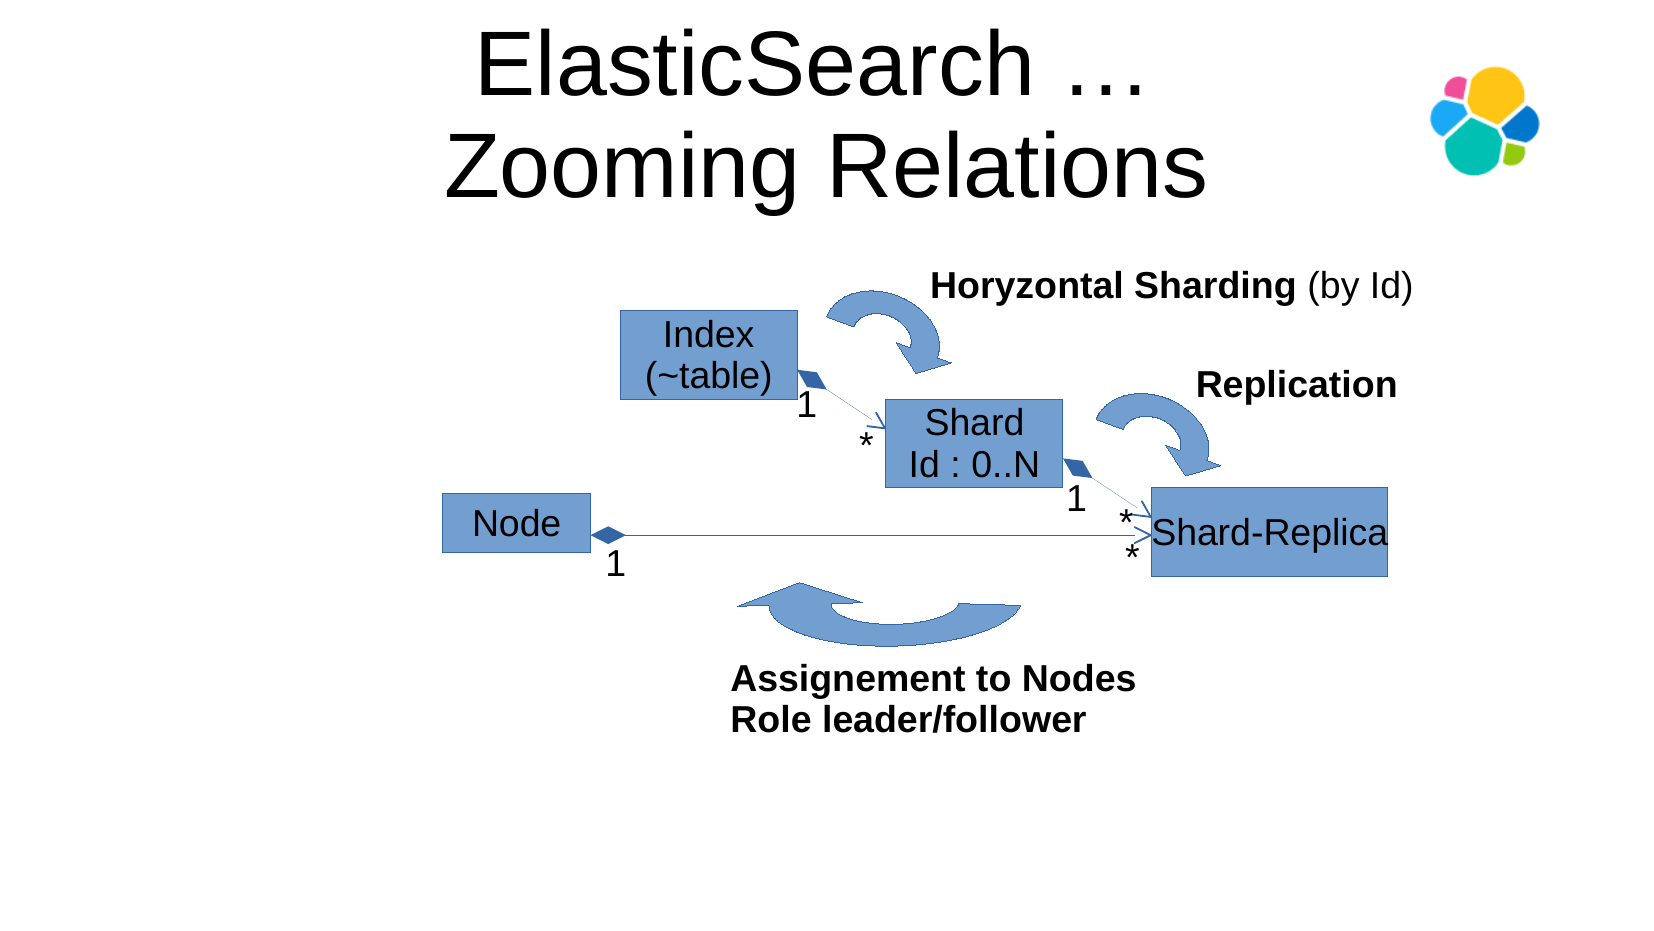

# ElasticSearch … Zooming Relations
Horyzontal Sharding (by Id)
Index
(~table)
Replication
1
Shard
Id : 0..N
*
1
Shard-Replica
Node
*
*
1
Assignement to Nodes
Role leader/follower